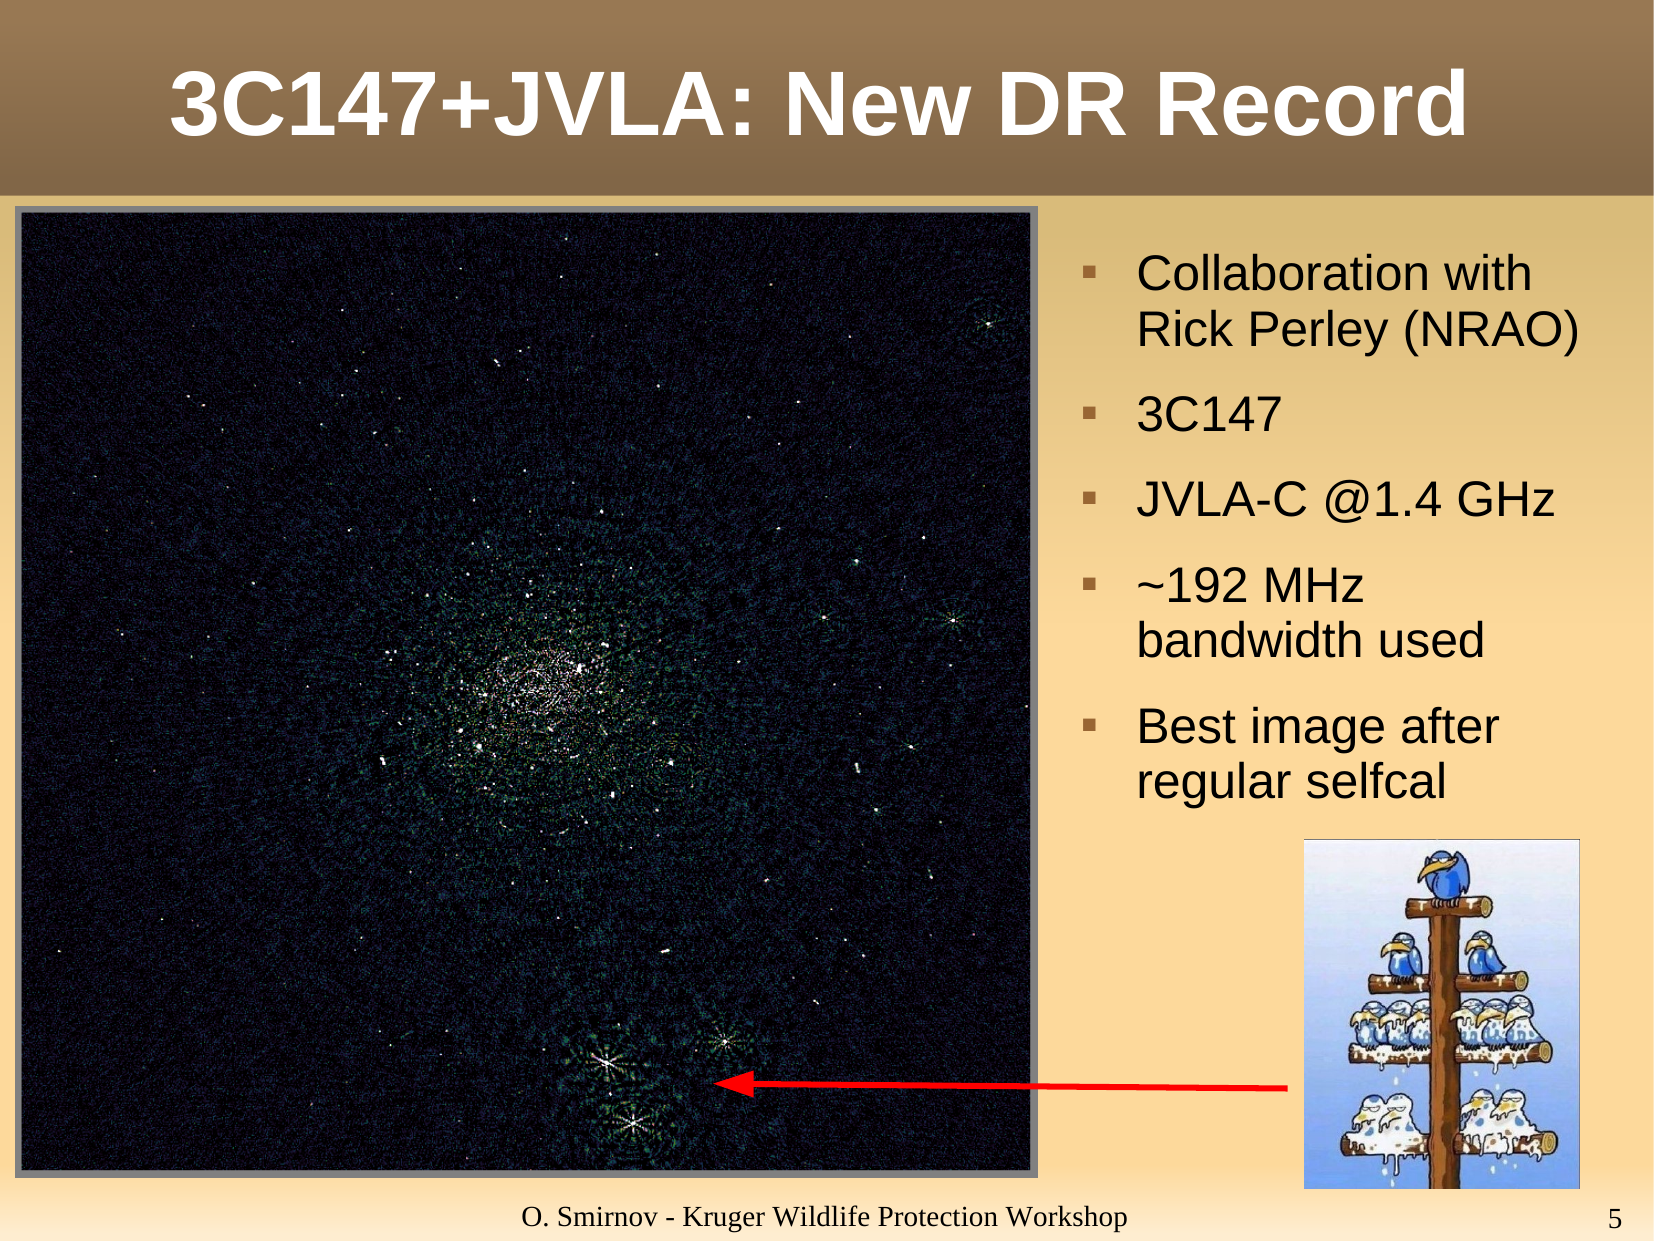

# 3C147+JVLA: New DR Record
Collaboration with
Rick Perley (NRAO)
3C147
JVLA-C @1.4 GHz
~192 MHz bandwidth used
Best image after
regular selfcal
O. Smirnov - Kruger Wildlife Protection Workshop
5